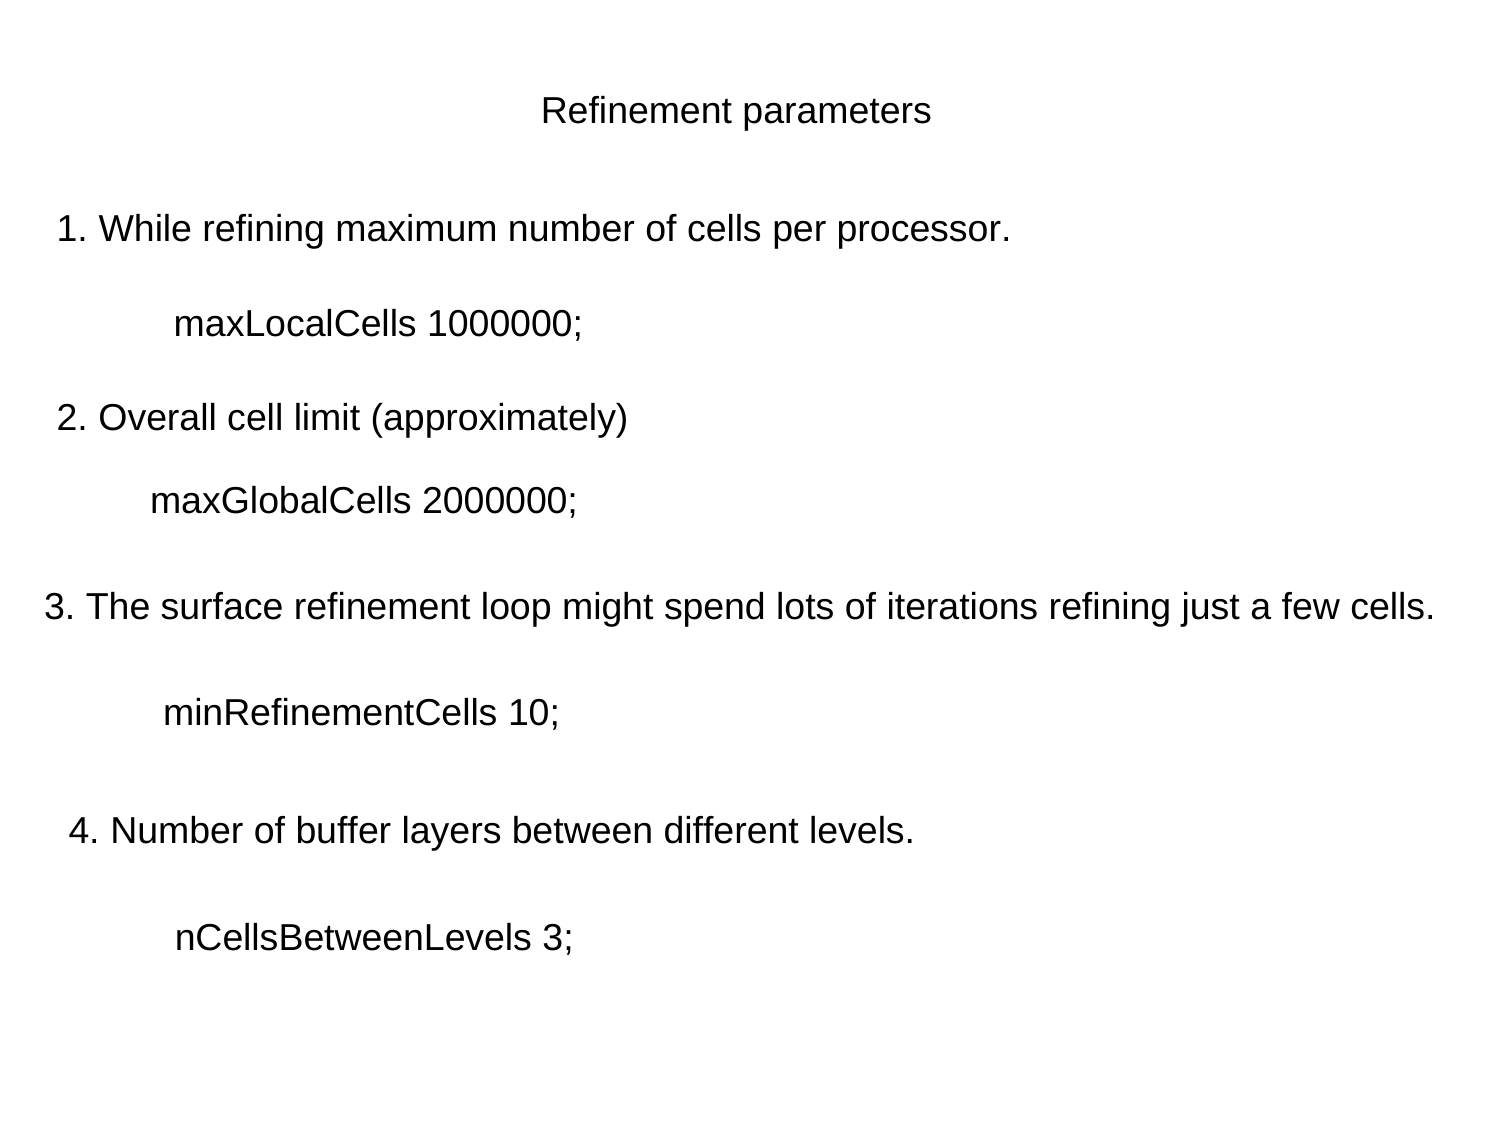

Refinement parameters
1. While refining maximum number of cells per processor.
 maxLocalCells 1000000;
2. Overall cell limit (approximately)
 maxGlobalCells 2000000;
3. The surface refinement loop might spend lots of iterations refining just a few cells.
minRefinementCells 10;
4. Number of buffer layers between different levels.
nCellsBetweenLevels 3;